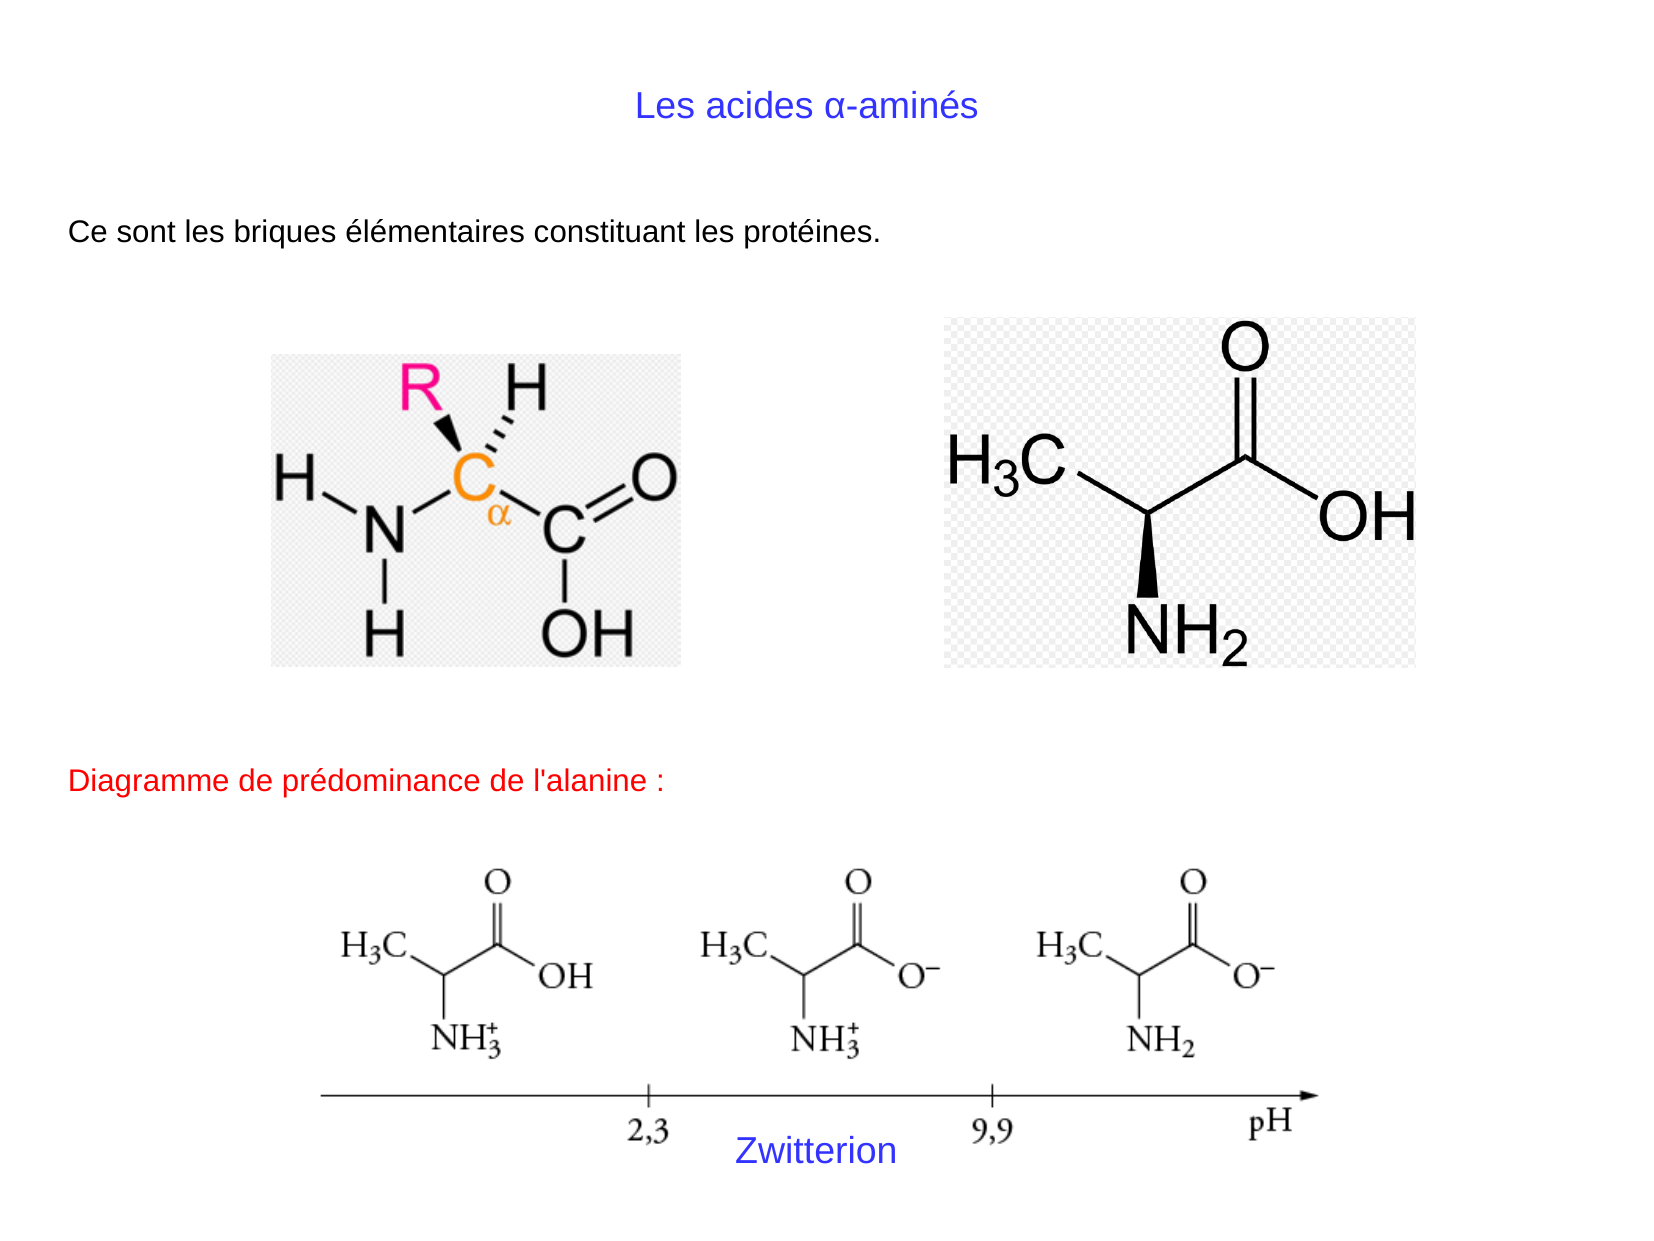

Les acides α-aminés
Ce sont les briques élémentaires constituant les protéines.
Diagramme de prédominance de l'alanine :
Zwitterion